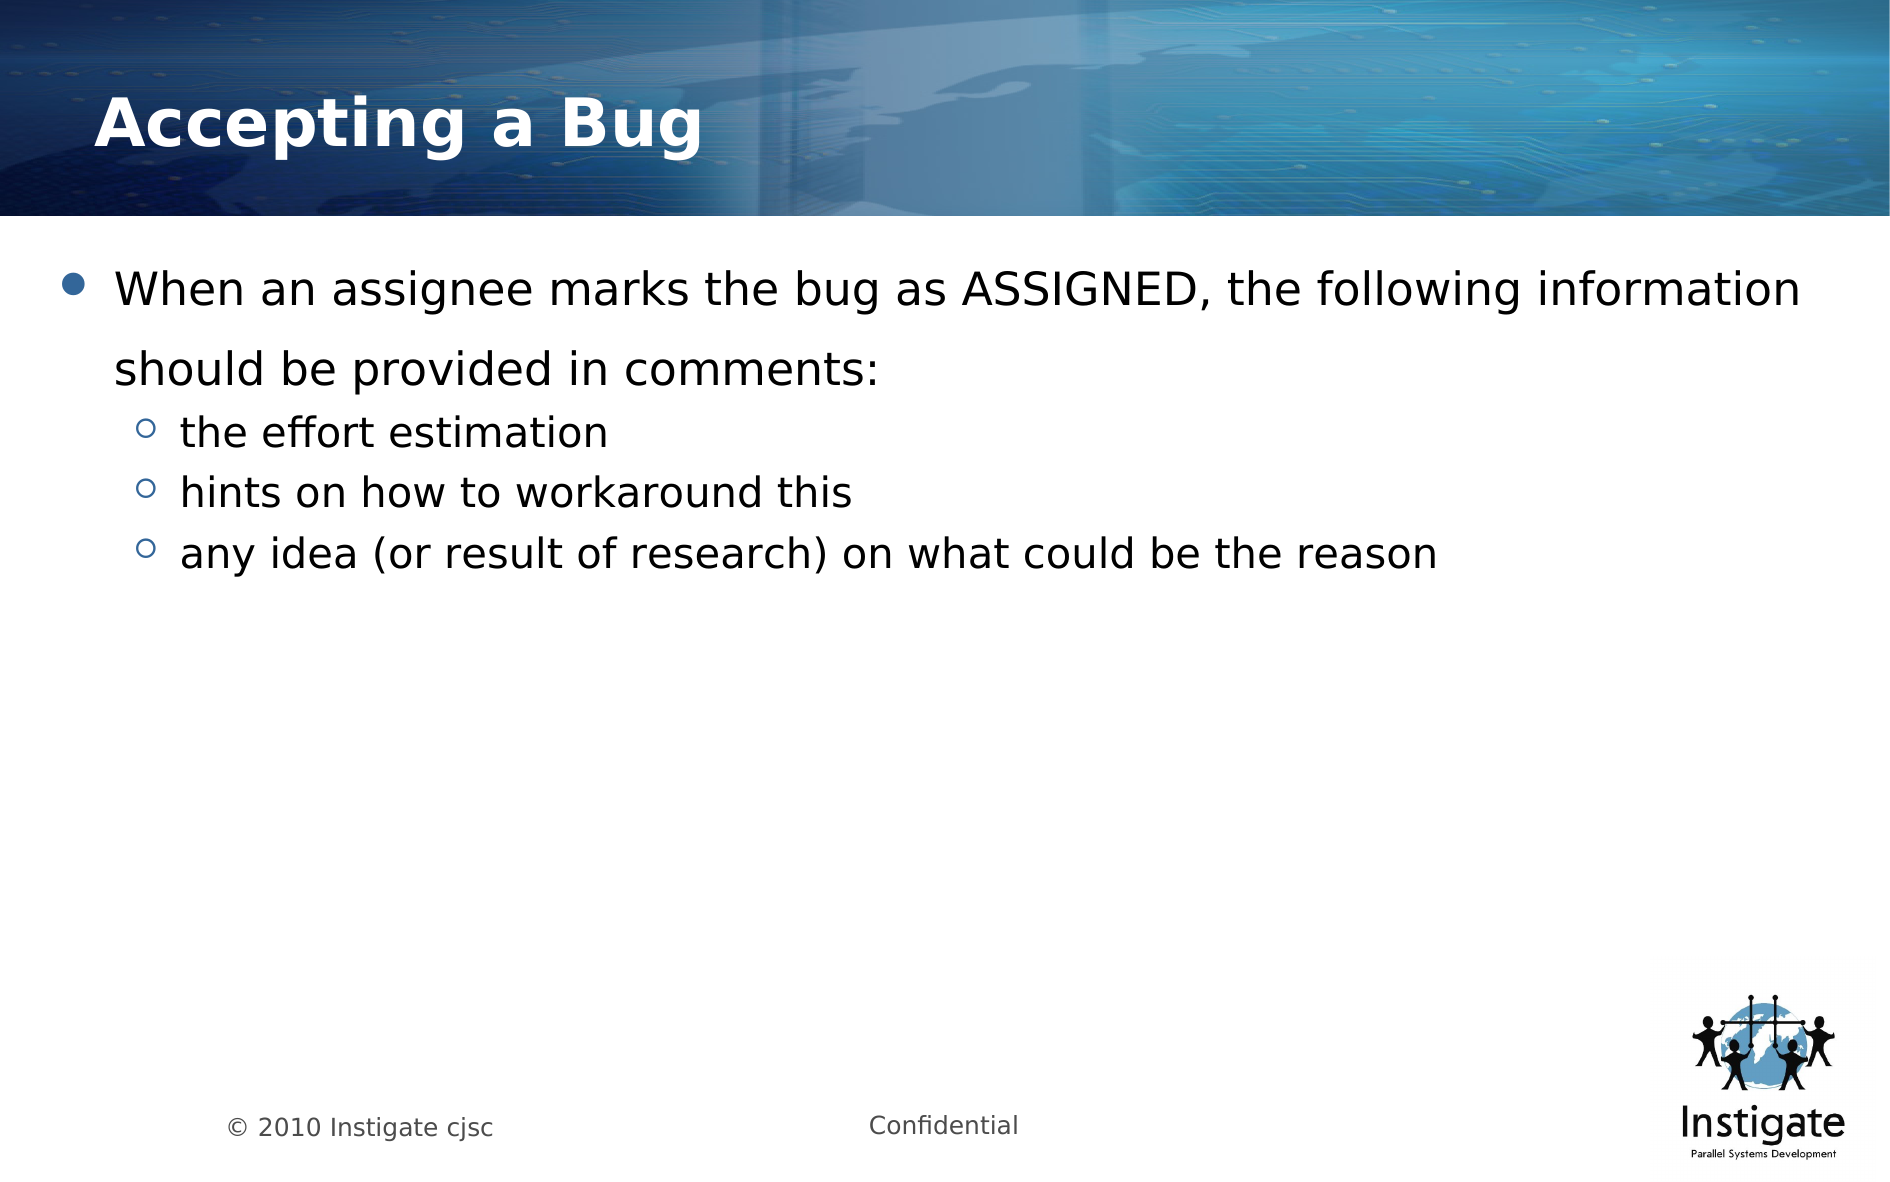

# Accepting a Bug
When an assignee marks the bug as ASSIGNED, the following information should be provided in comments:
the effort estimation
hints on how to workaround this
any idea (or result of research) on what could be the reason